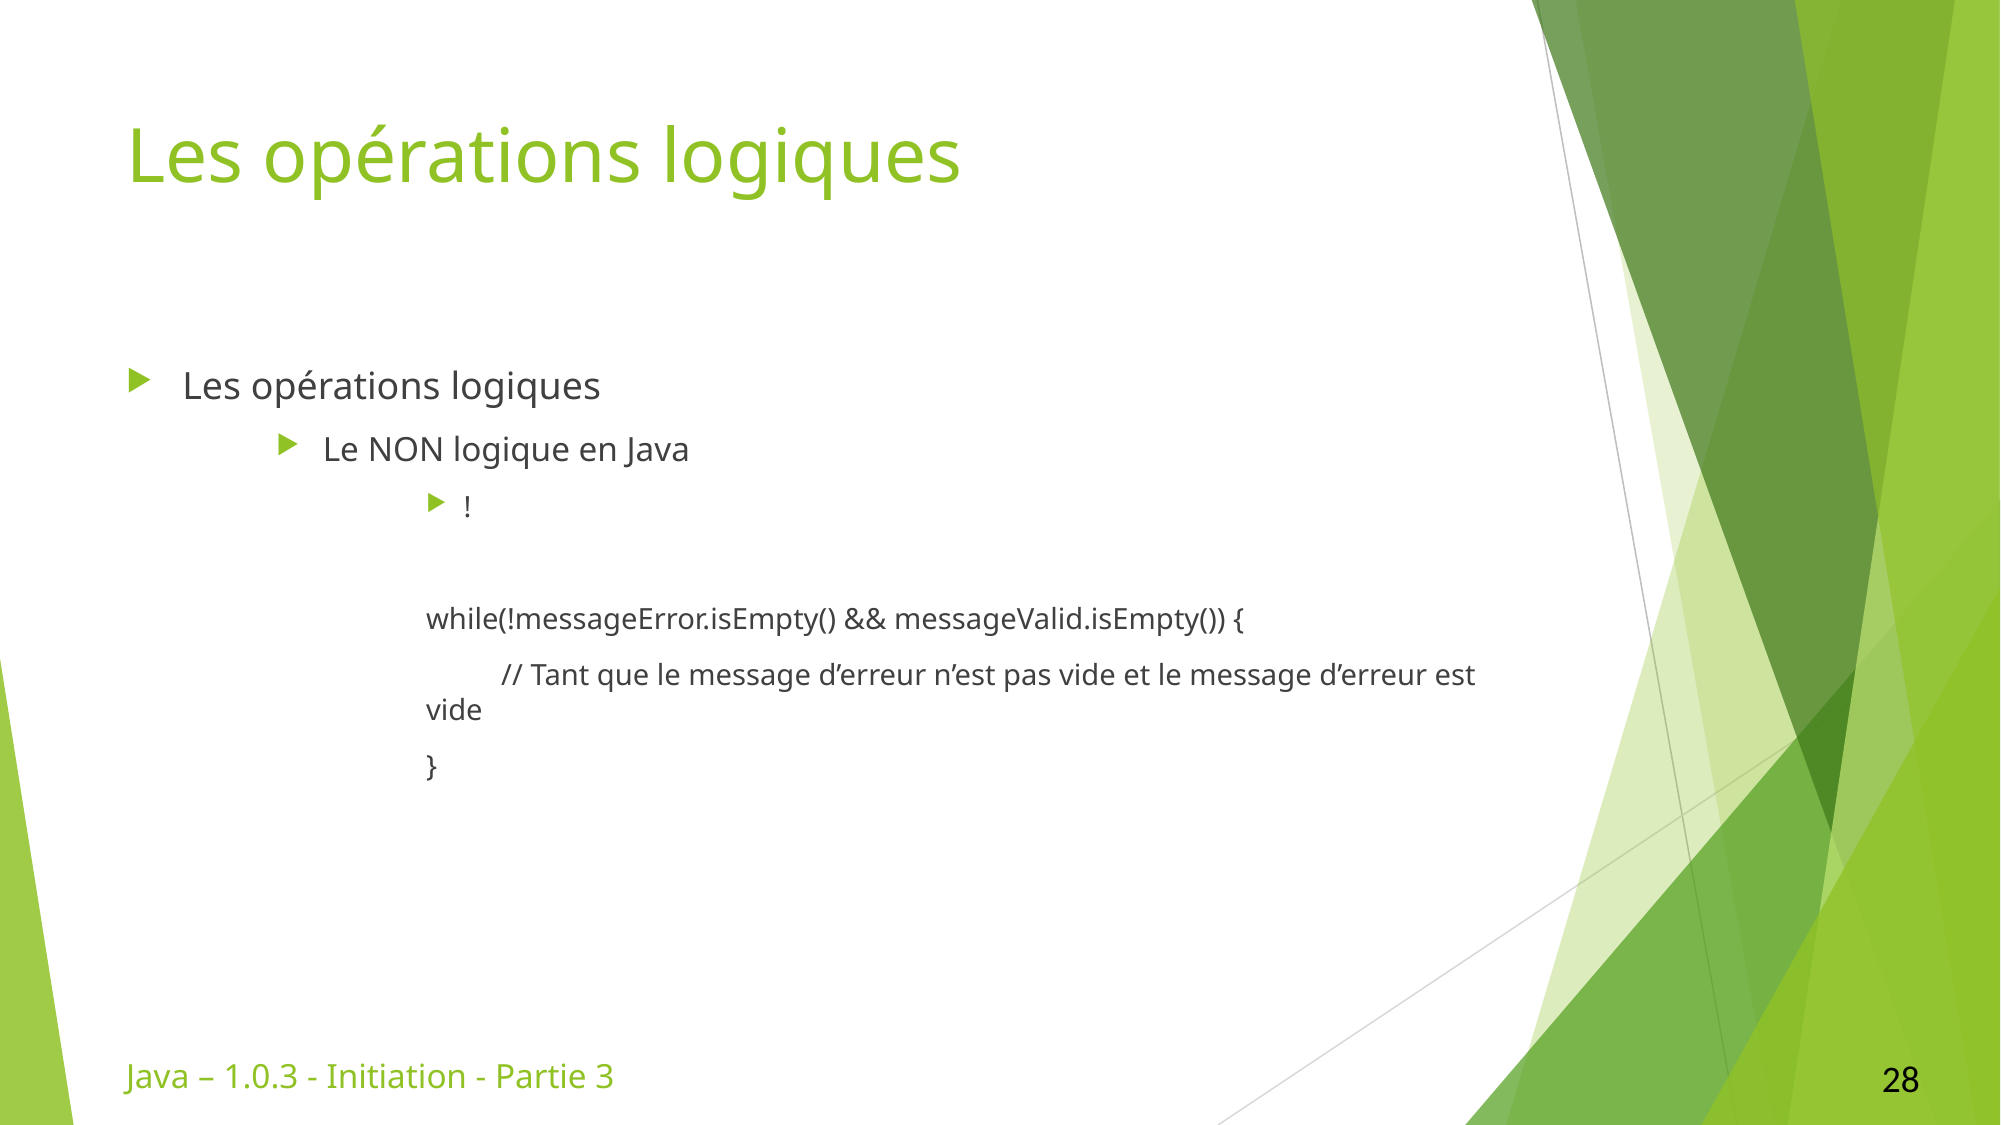

# Les opérations logiques
Les opérations logiques
Le NON logique en Java
!
while(!messageError.isEmpty() && messageValid.isEmpty()) {
	// Tant que le message d’erreur n’est pas vide et le message d’erreur est vide
}
Java – 1.0.3 - Initiation - Partie 3